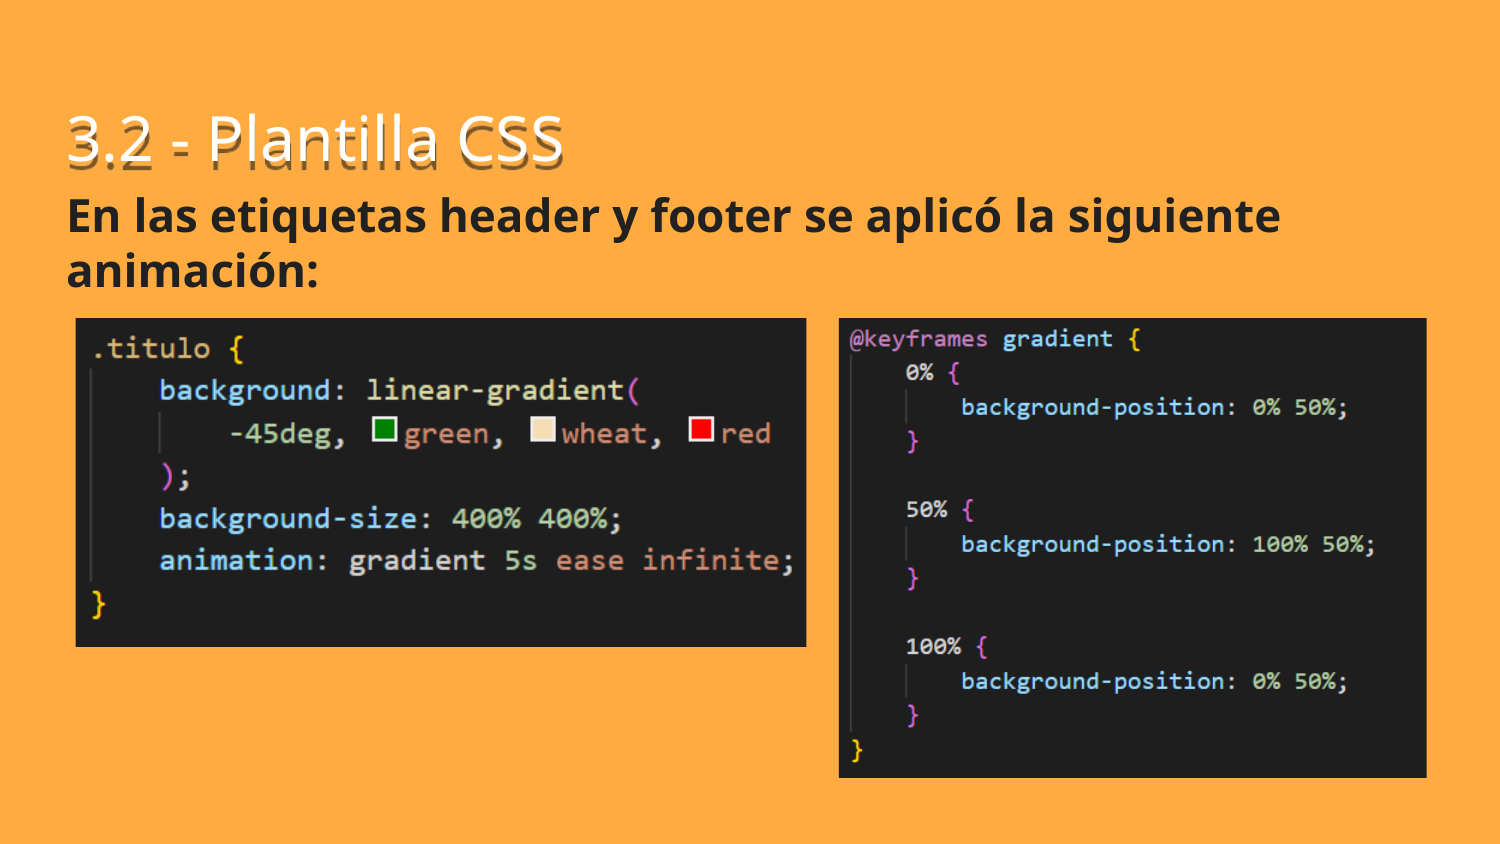

# 3.2 - Plantilla CSS
En las etiquetas header y footer se aplicó la siguiente animación: